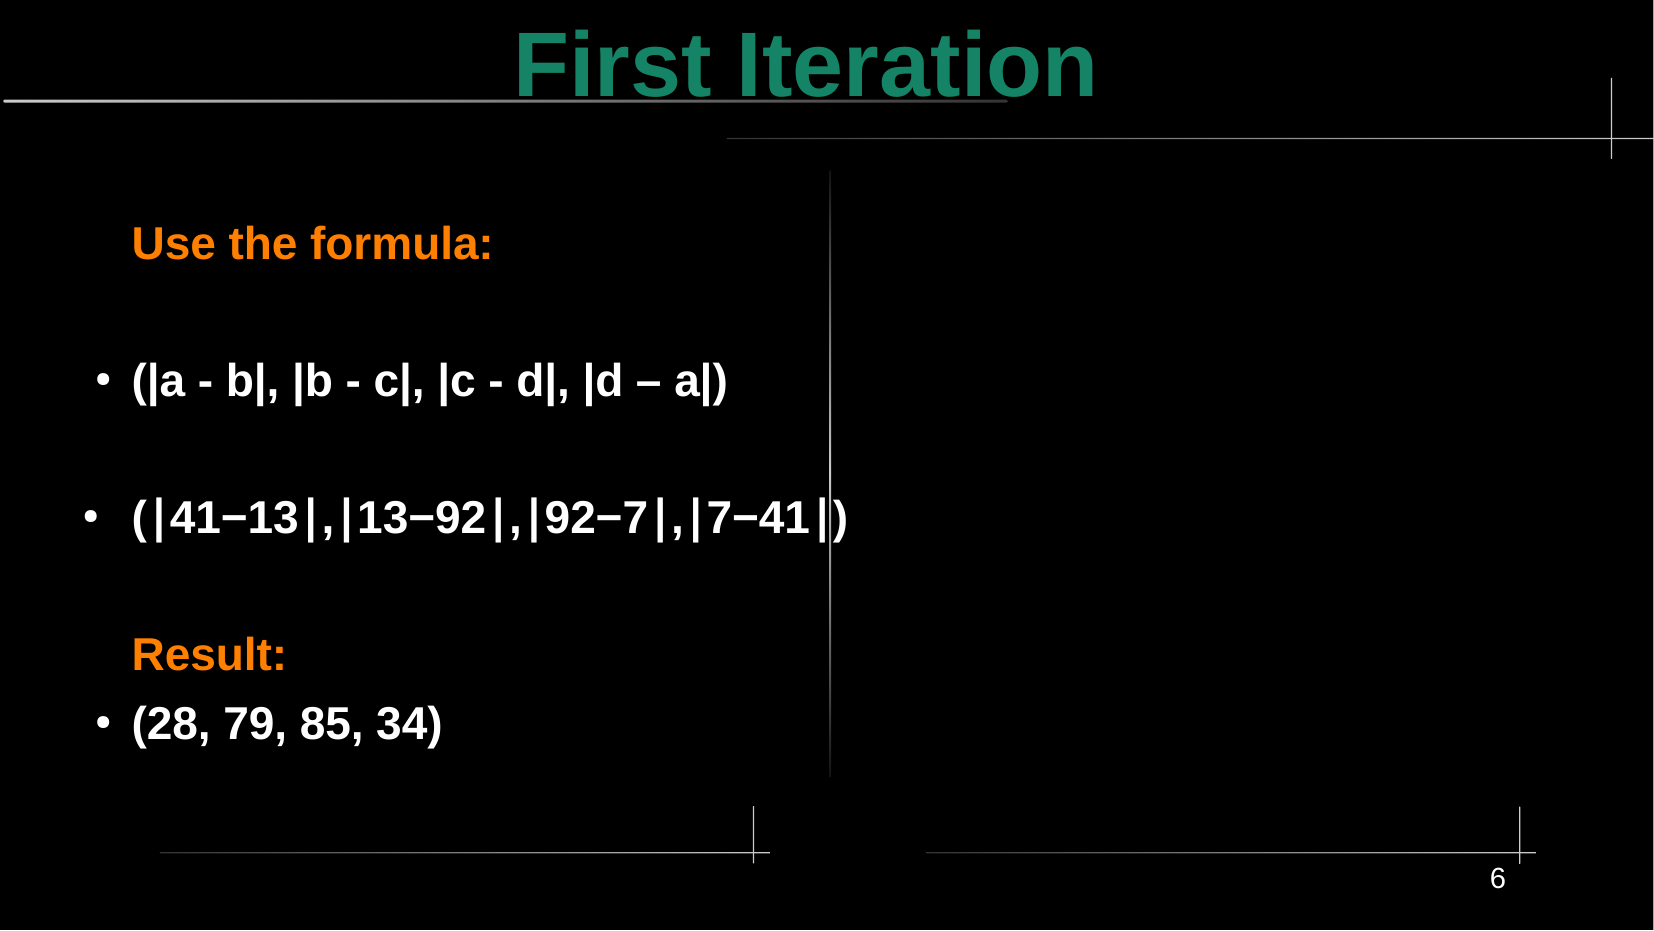

# First Iteration
Use the formula:
(|a - b|, |b - c|, |c - d|, |d – a|)
(∣41−13∣,∣13−92∣,∣92−7∣,∣7−41∣)
Result:
(28, 79, 85, 34)
6